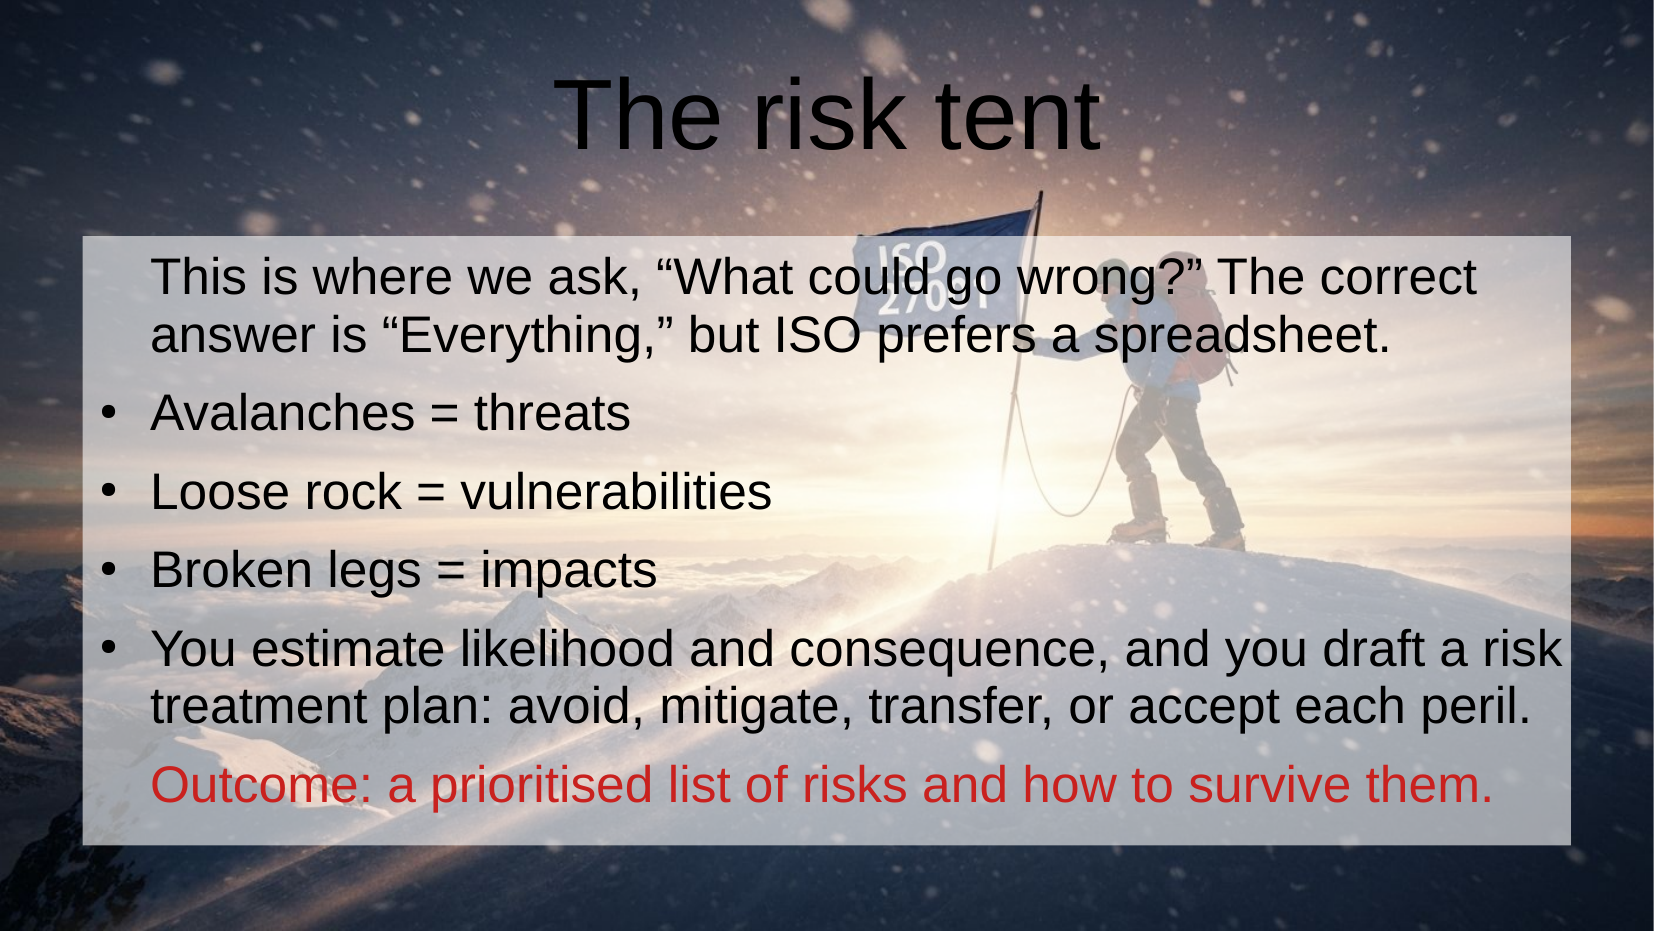

# The risk tent
This is where we ask, “What could go wrong?” The correct answer is “Everything,” but ISO prefers a spreadsheet.
Avalanches = threats
Loose rock = vulnerabilities
Broken legs = impacts
You estimate likelihood and consequence, and you draft a risk treatment plan: avoid, mitigate, transfer, or accept each peril.
Outcome: a prioritised list of risks and how to survive them.